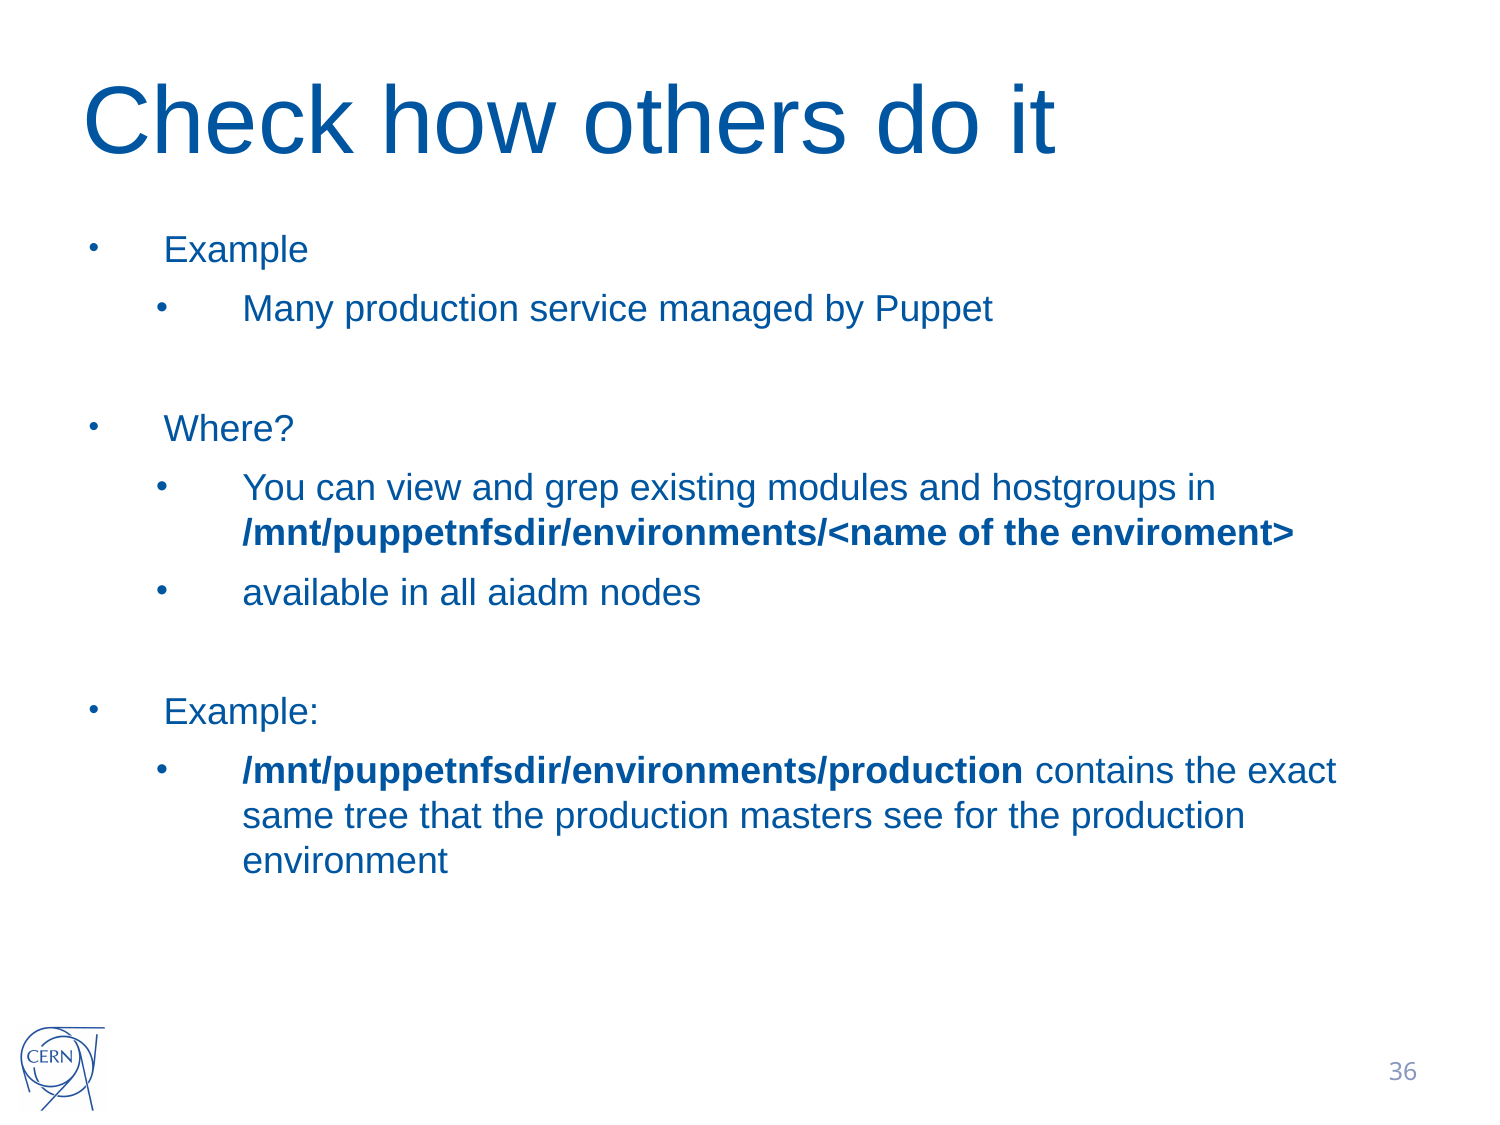

# Check how others do it
Example
Many production service managed by Puppet
Where?
You can view and grep existing modules and hostgroups in /mnt/puppetnfsdir/environments/<name of the enviroment>
available in all aiadm nodes
Example:
/mnt/puppetnfsdir/environments/production contains the exact same tree that the production masters see for the production environment